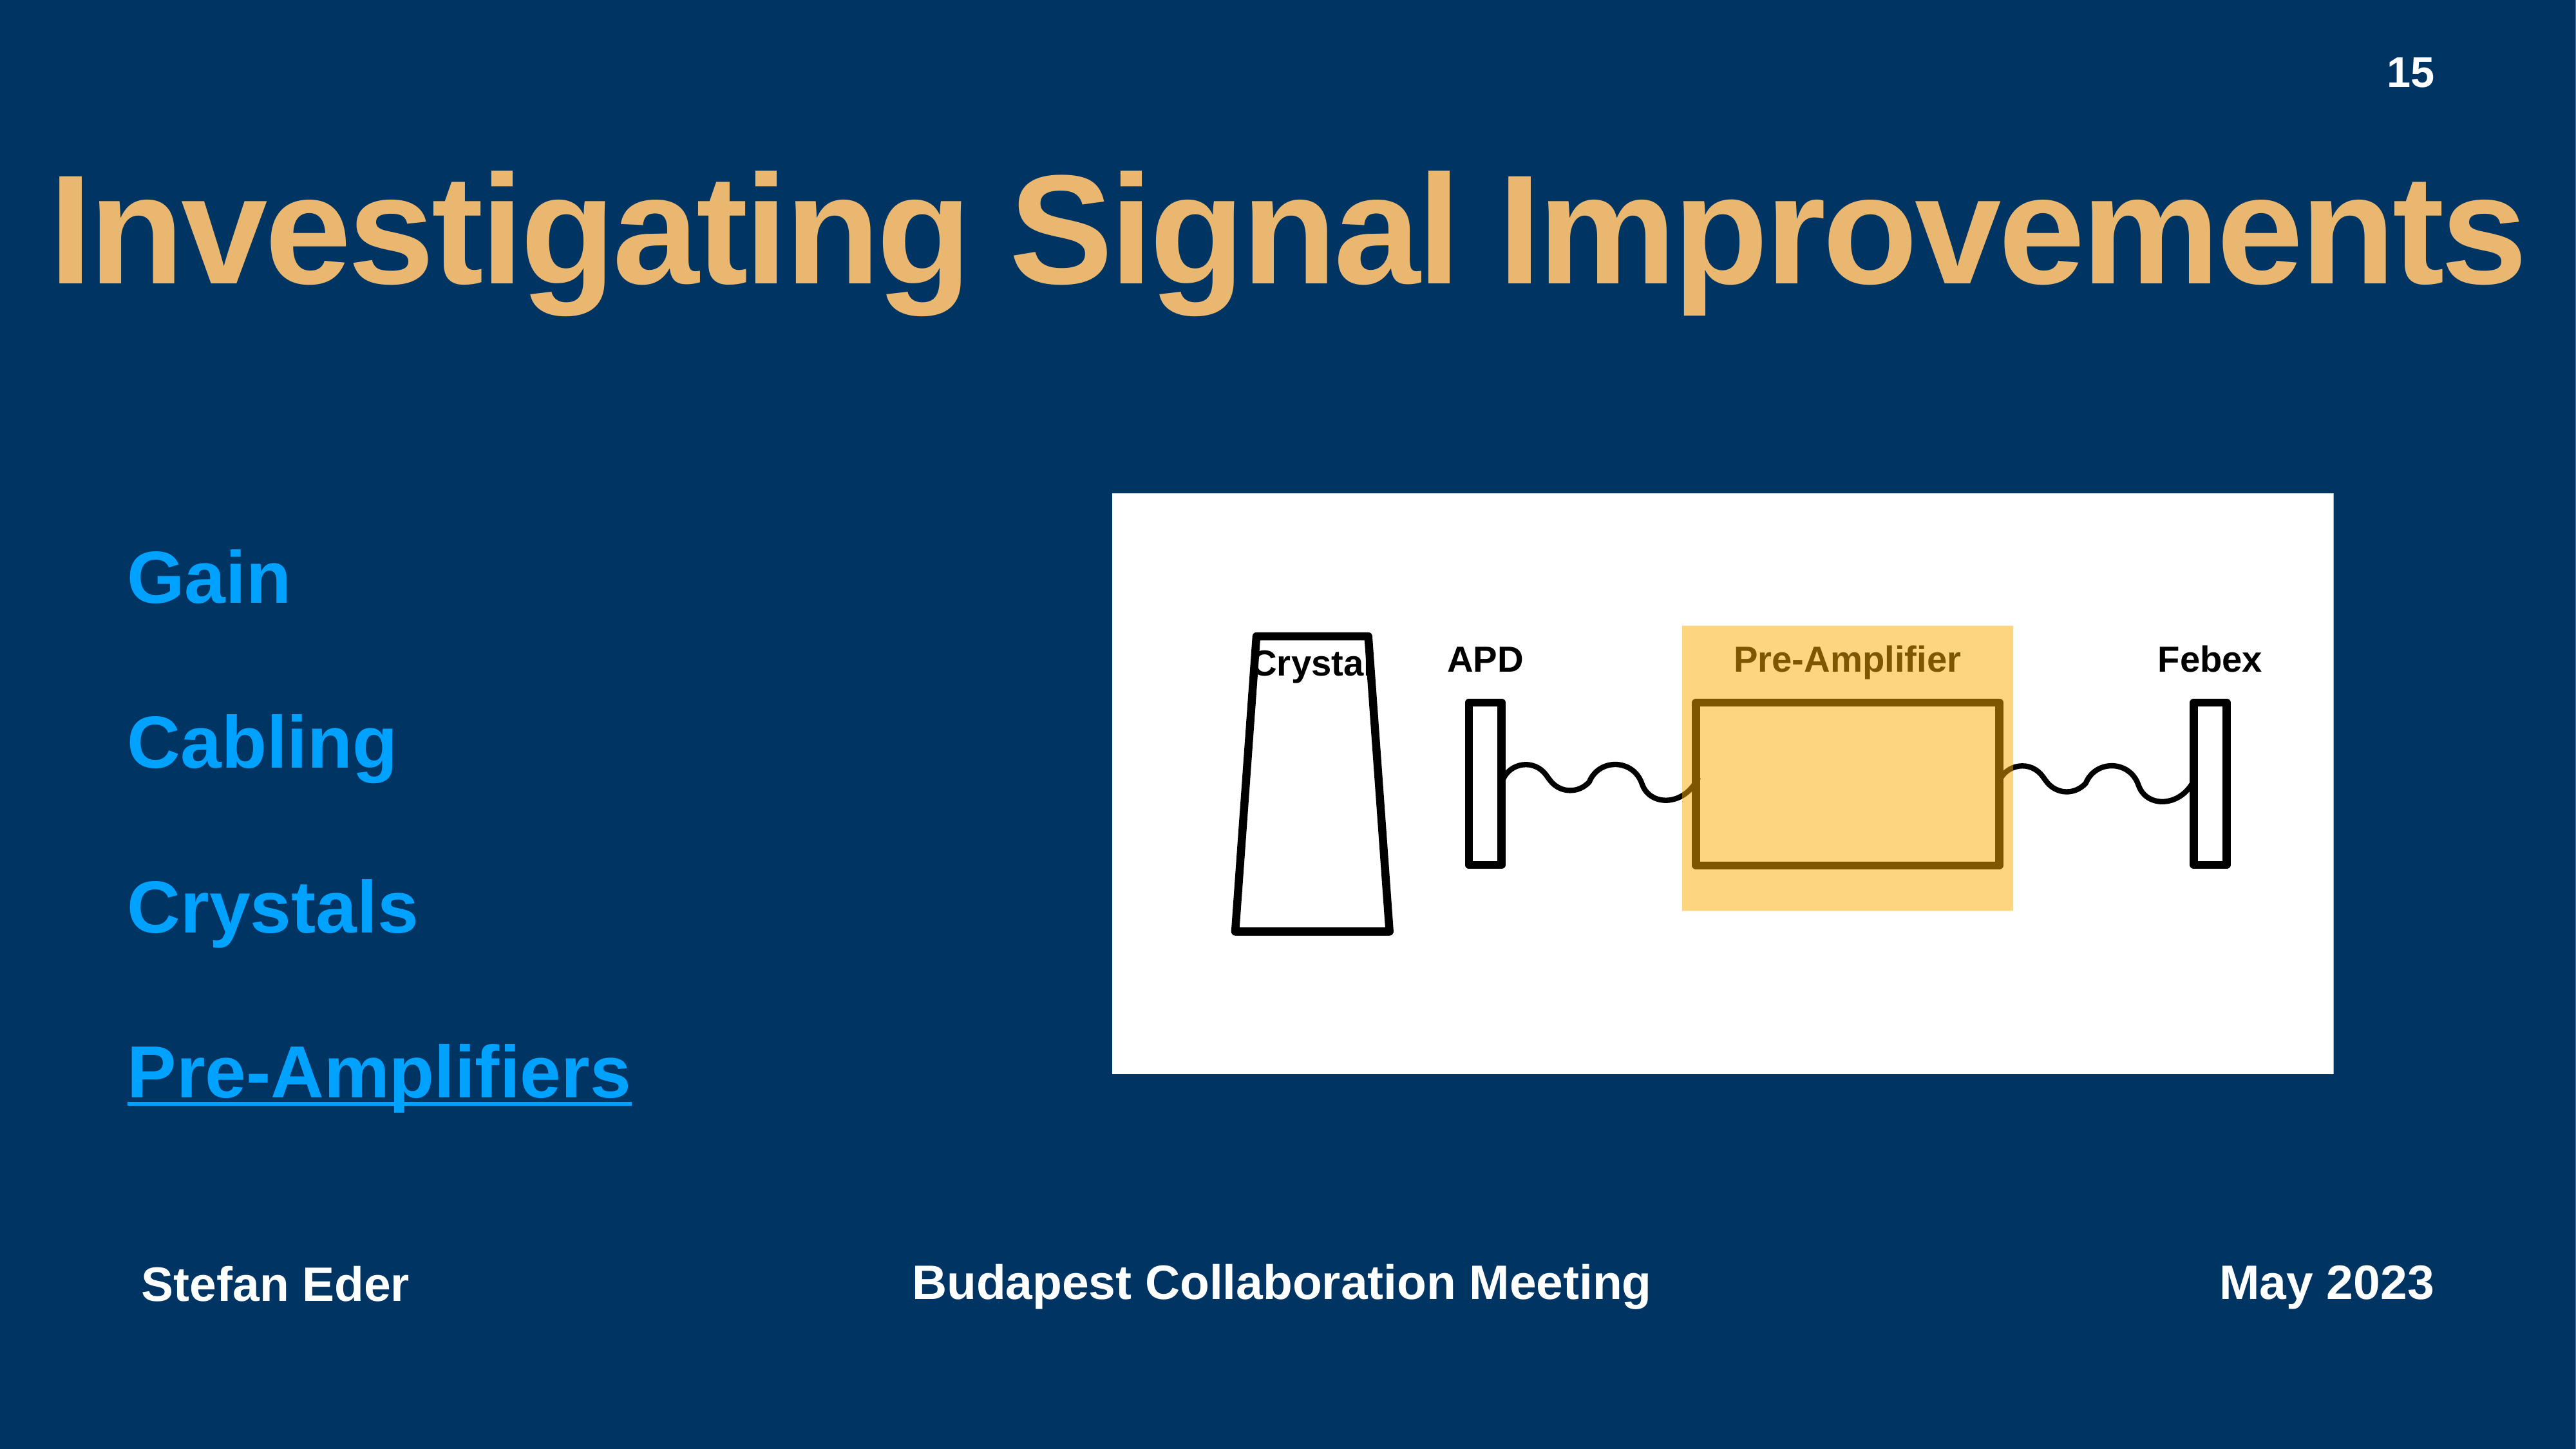

15
Investigating Signal Improvements
# Gain
Cabling
Crystals
Pre-Amplifiers
APD
Pre-Amplifier
Febex
Crystal
Stefan Eder
Budapest Collaboration Meeting
May 2023